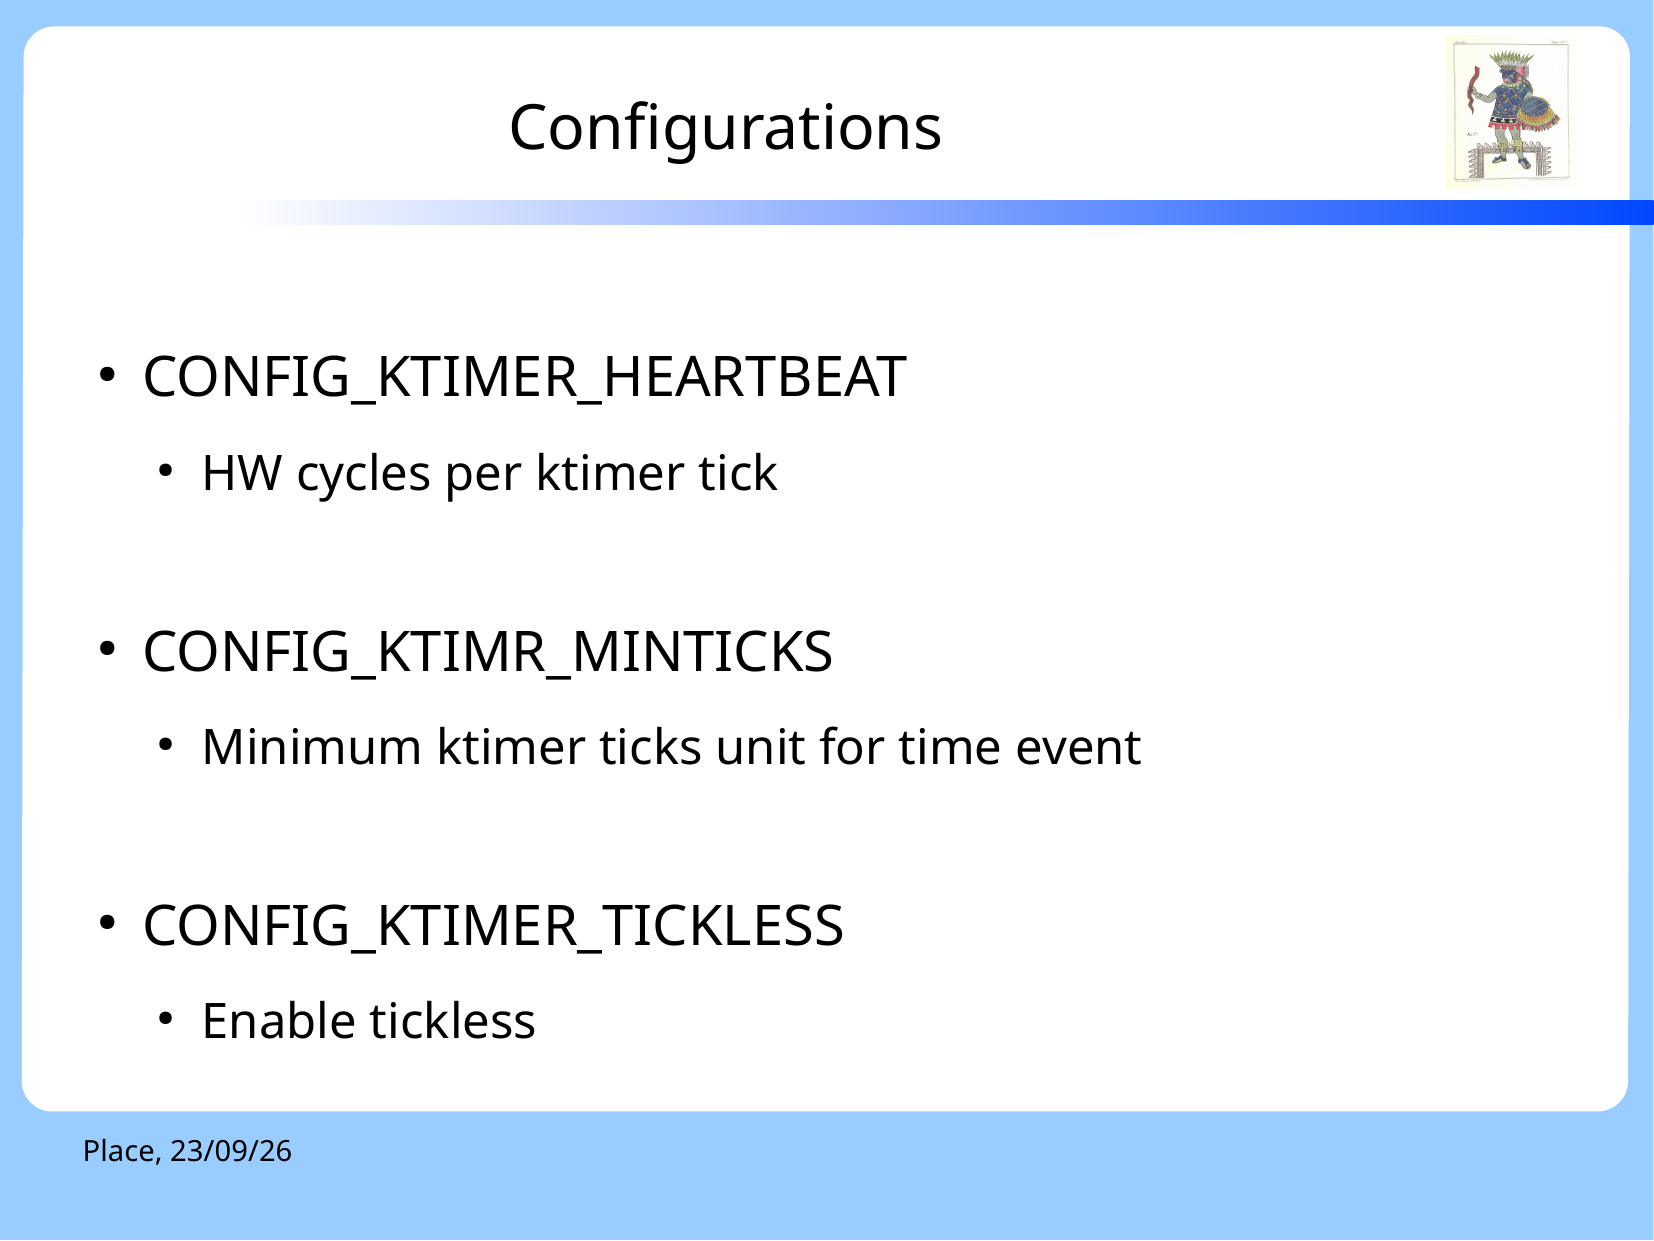

# Configurations
CONFIG_KTIMER_HEARTBEAT
HW cycles per ktimer tick
CONFIG_KTIMR_MINTICKS
Minimum ktimer ticks unit for time event
CONFIG_KTIMER_TICKLESS
Enable tickless